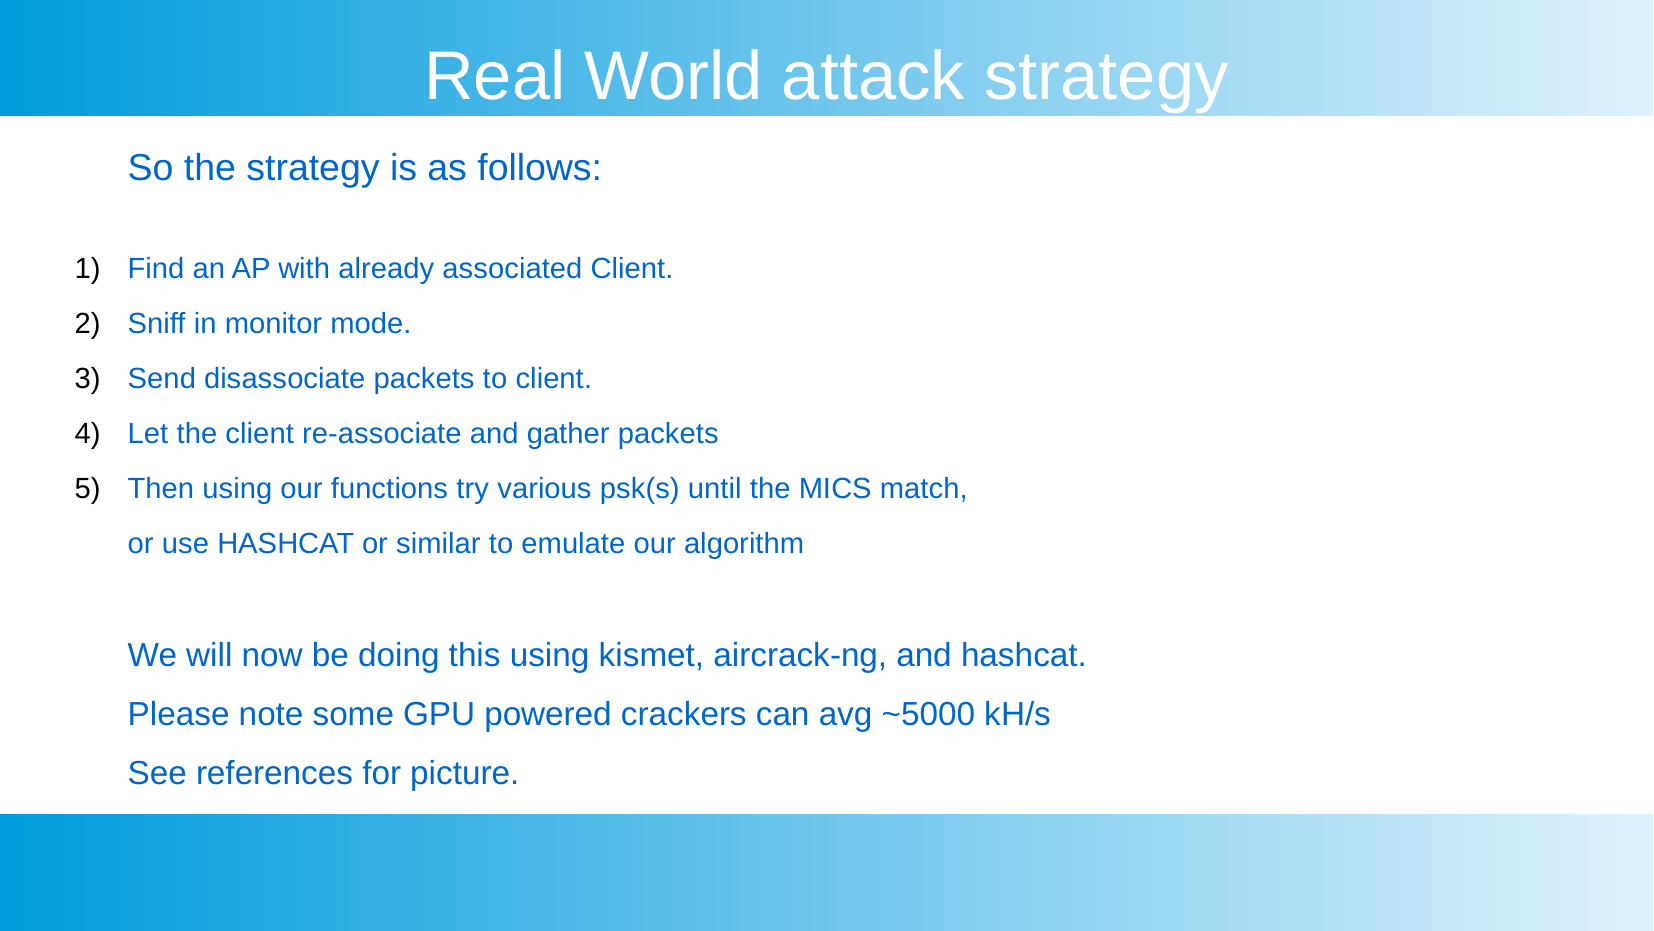

# Real World attack strategy
So the strategy is as follows:
Find an AP with already associated Client.
Sniff in monitor mode.
Send disassociate packets to client.
Let the client re-associate and gather packets
Then using our functions try various psk(s) until the MICS match,
or use HASHCAT or similar to emulate our algorithm
We will now be doing this using kismet, aircrack-ng, and hashcat.
Please note some GPU powered crackers can avg ~5000 kH/s
See references for picture.